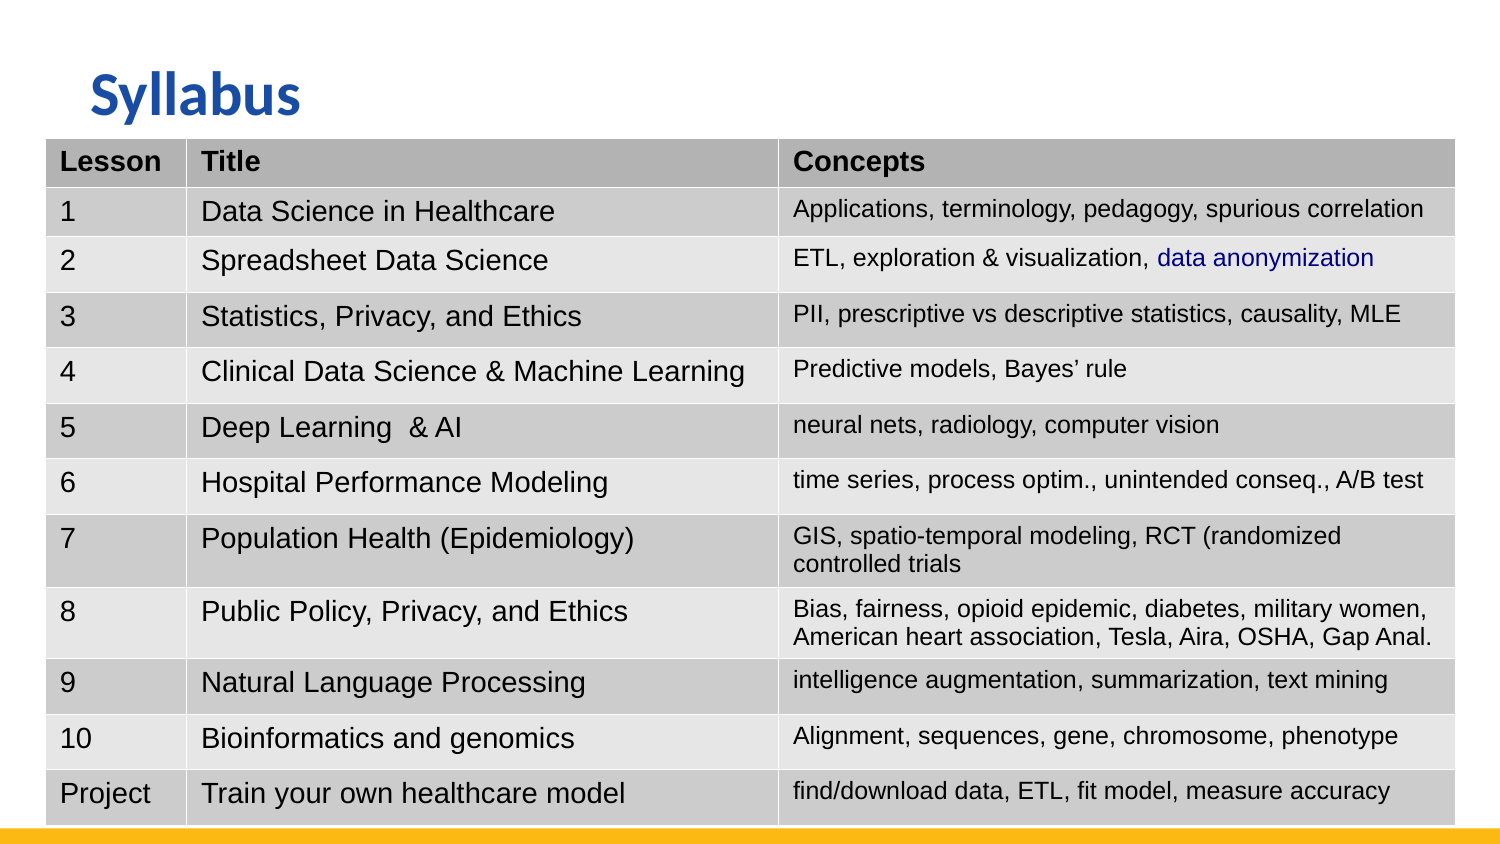

# Syllabus
| Lesson | Title | Concepts |
| --- | --- | --- |
| 1 | Data Science in Healthcare | Applications, terminology, pedagogy, spurious correlation |
| 2 | Spreadsheet Data Science | ETL, exploration & visualization, data anonymization |
| 3 | Statistics, Privacy, and Ethics | PII, prescriptive vs descriptive statistics, causality, MLE |
| 4 | Clinical Data Science & Machine Learning | Predictive models, Bayes’ rule |
| 5 | Deep Learning & AI | neural nets, radiology, computer vision |
| 6 | Hospital Performance Modeling | time series, process optim., unintended conseq., A/B test |
| 7 | Population Health (Epidemiology) | GIS, spatio-temporal modeling, RCT (randomized controlled trials |
| 8 | Public Policy, Privacy, and Ethics | Bias, fairness, opioid epidemic, diabetes, military women, American heart association, Tesla, Aira, OSHA, Gap Anal. |
| 9 | Natural Language Processing | intelligence augmentation, summarization, text mining |
| 10 | Bioinformatics and genomics | Alignment, sequences, gene, chromosome, phenotype |
| Project | Train your own healthcare model | find/download data, ETL, fit model, measure accuracy |